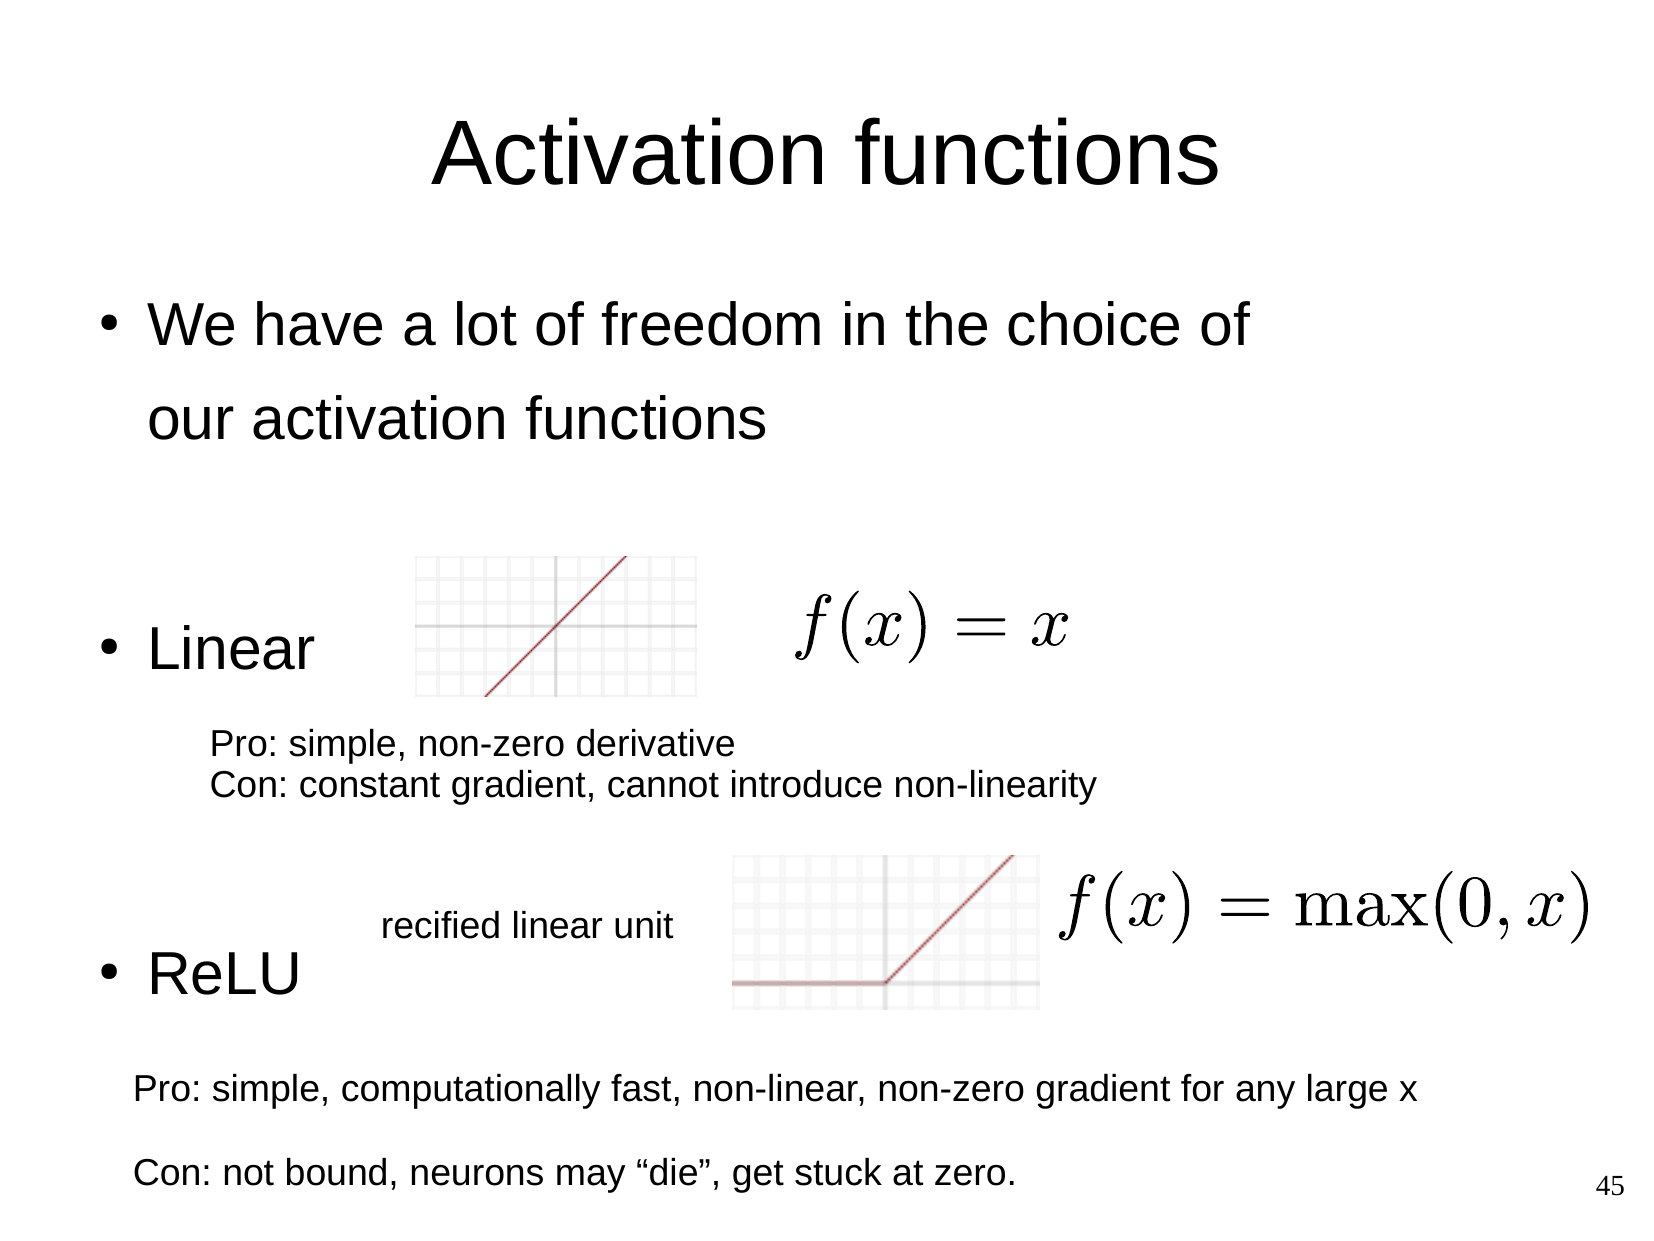

# Activation functions
We have a lot of freedom in the choice of
our activation functions
Linear
ReLU
Pro: simple, non-zero derivative
Con: constant gradient, cannot introduce non-linearity
recified linear unit
Pro: simple, computationally fast, non-linear, non-zero gradient for any large x
Con: not bound, neurons may “die”, get stuck at zero.
45